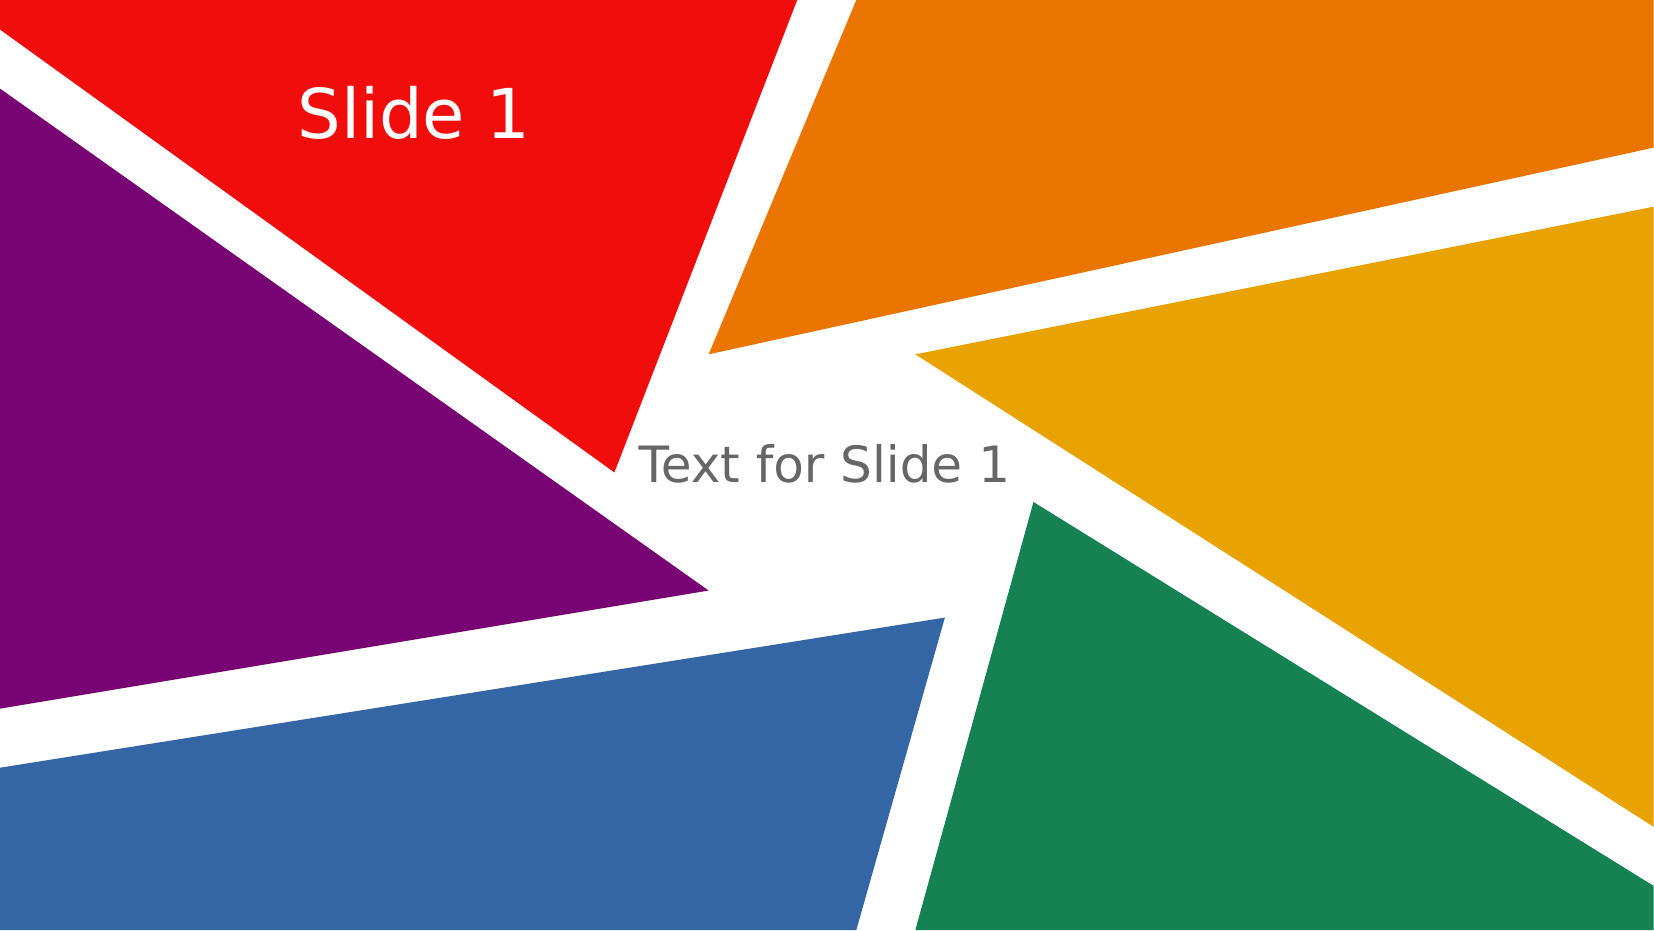

Slide 1
# Text for Slide 1